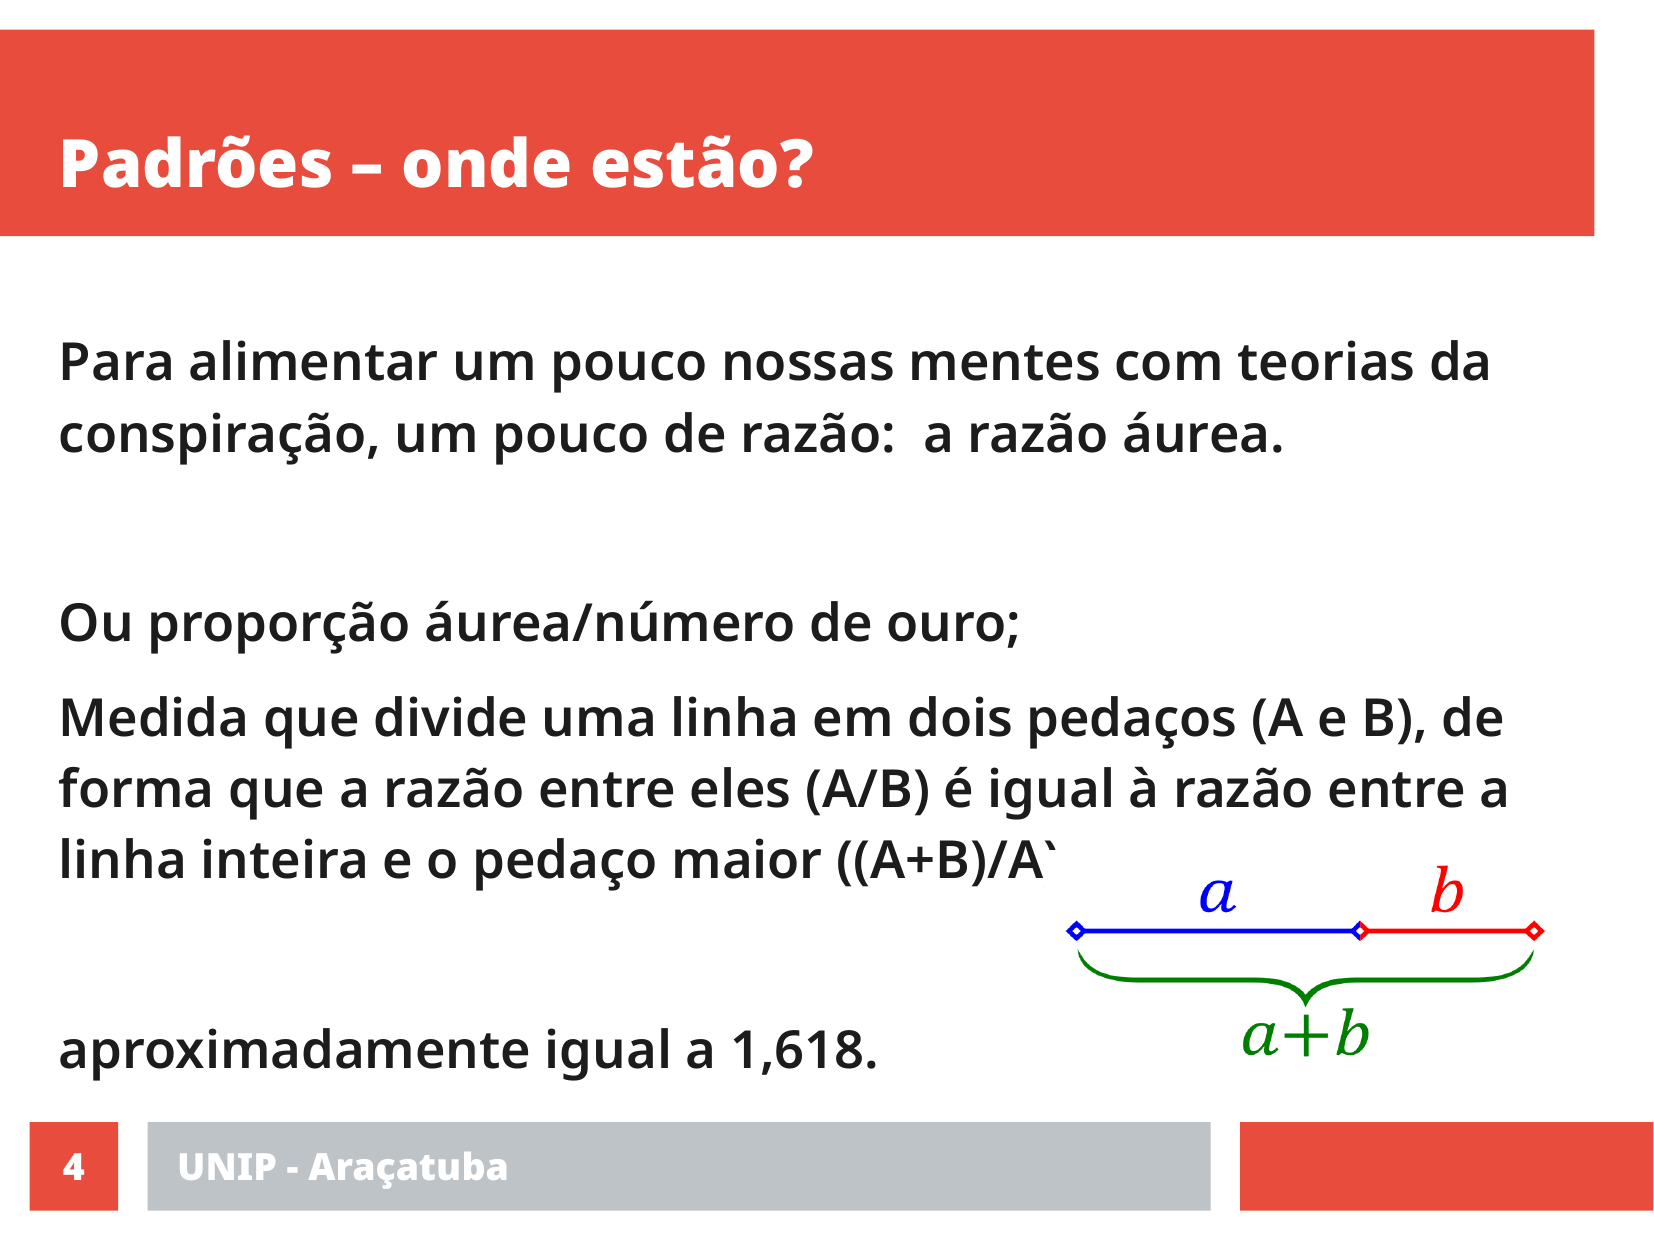

# Padrões – onde estão?
Para alimentar um pouco nossas mentes com teorias da conspiração, um pouco de razão: a razão áurea.
Ou proporção áurea/número de ouro;
Medida que divide uma linha em dois pedaços (A e B), de forma que a razão entre eles (A/B) é igual à razão entre a linha inteira e o pedaço maior ((A+B)/A).
aproximadamente igual a 1,618.
4
UNIP - Araçatuba